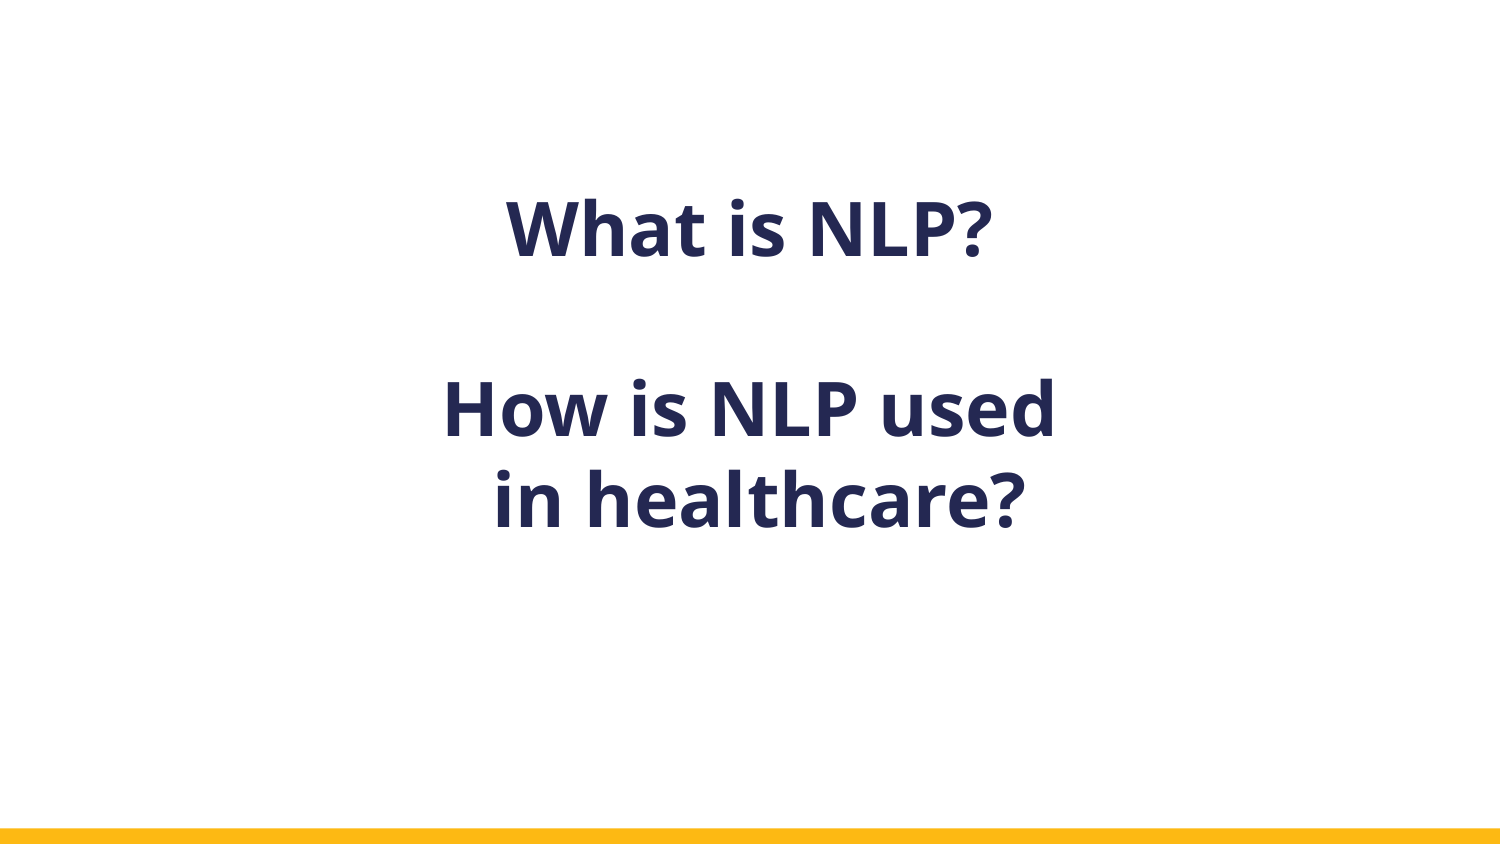

# What is NLP? How is NLP used in healthcare?